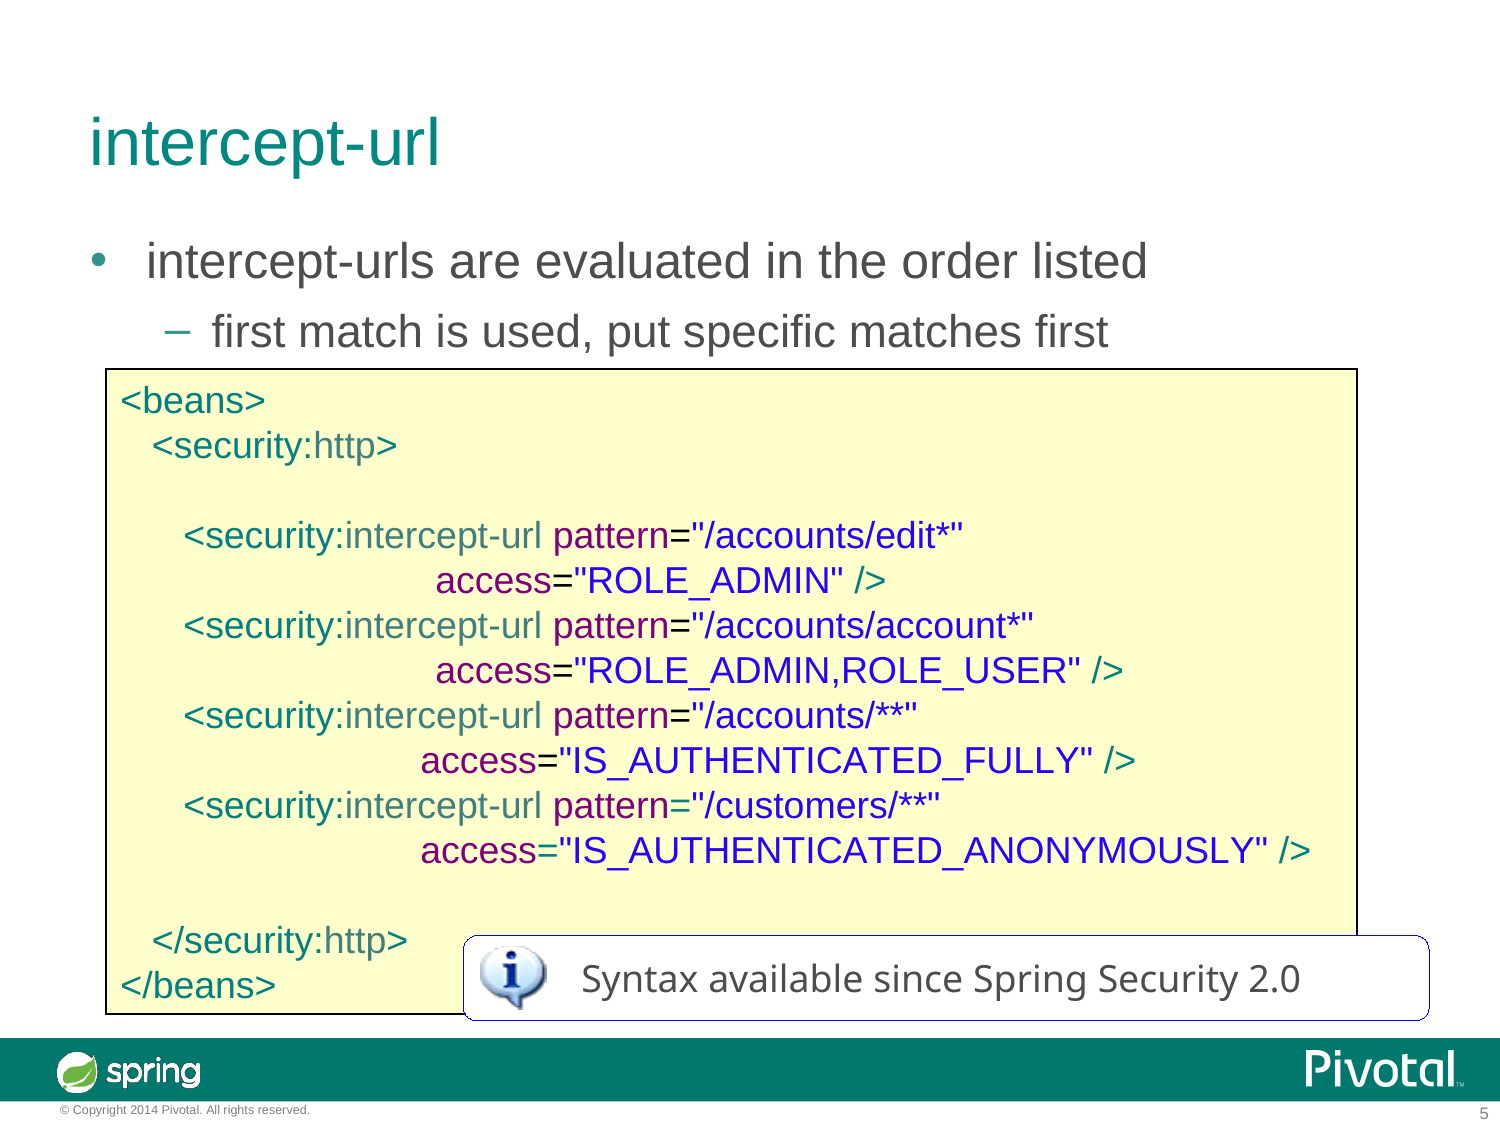

# intercept-url
intercept-urls are evaluated in the order listed
first match is used, put specific matches first
<beans>
 <security:http>
 <security:intercept-url pattern="/accounts/edit*"
 access="ROLE_ADMIN" />
 <security:intercept-url pattern="/accounts/account*"
 access="ROLE_ADMIN,ROLE_USER" />
 <security:intercept-url pattern="/accounts/**"
	 	access="IS_AUTHENTICATED_FULLY" />
 <security:intercept-url pattern="/customers/**"
	 	access="IS_AUTHENTICATED_ANONYMOUSLY" />
 </security:http>
</beans>
Syntax available since Spring Security 2.0